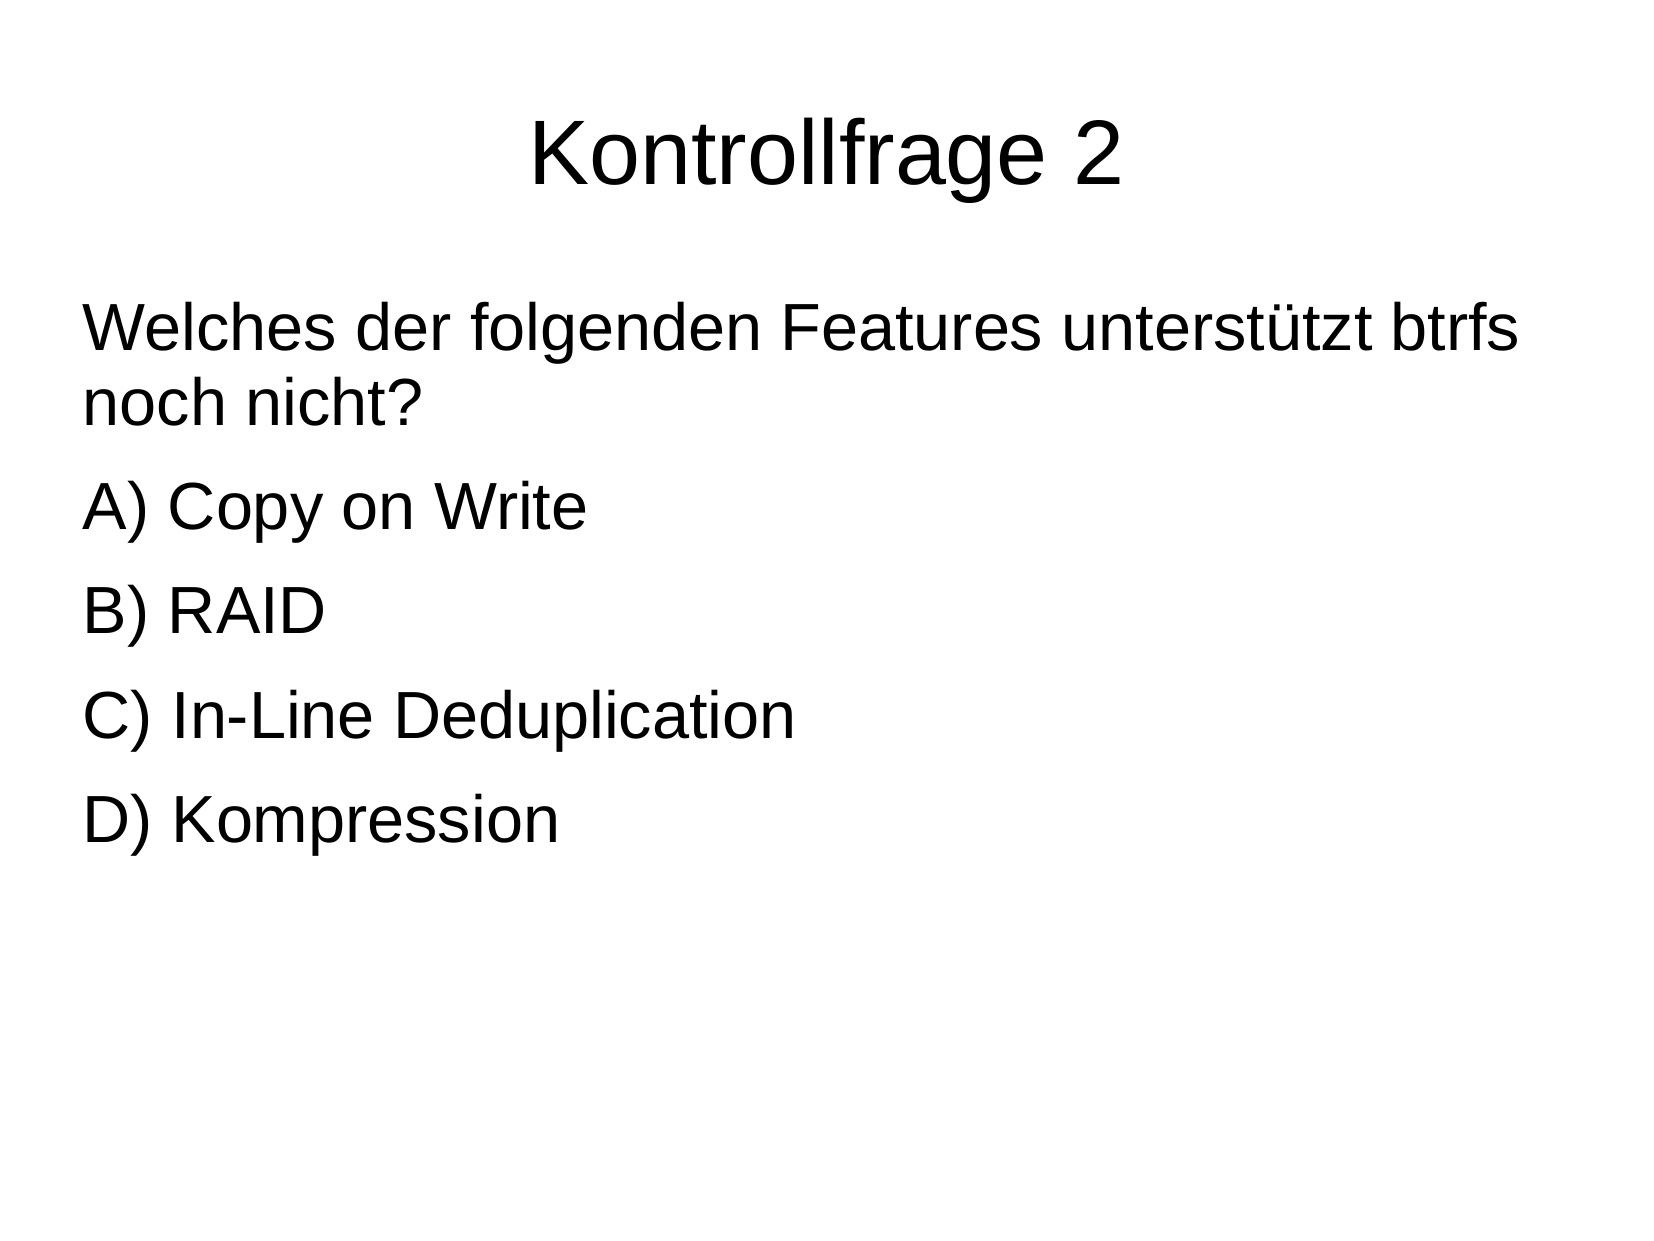

# Kontrollfrage 2
Welches der folgenden Features unterstützt btrfs noch nicht?
A) Copy on Write
B) RAID
C) In-Line Deduplication
D) Kompression